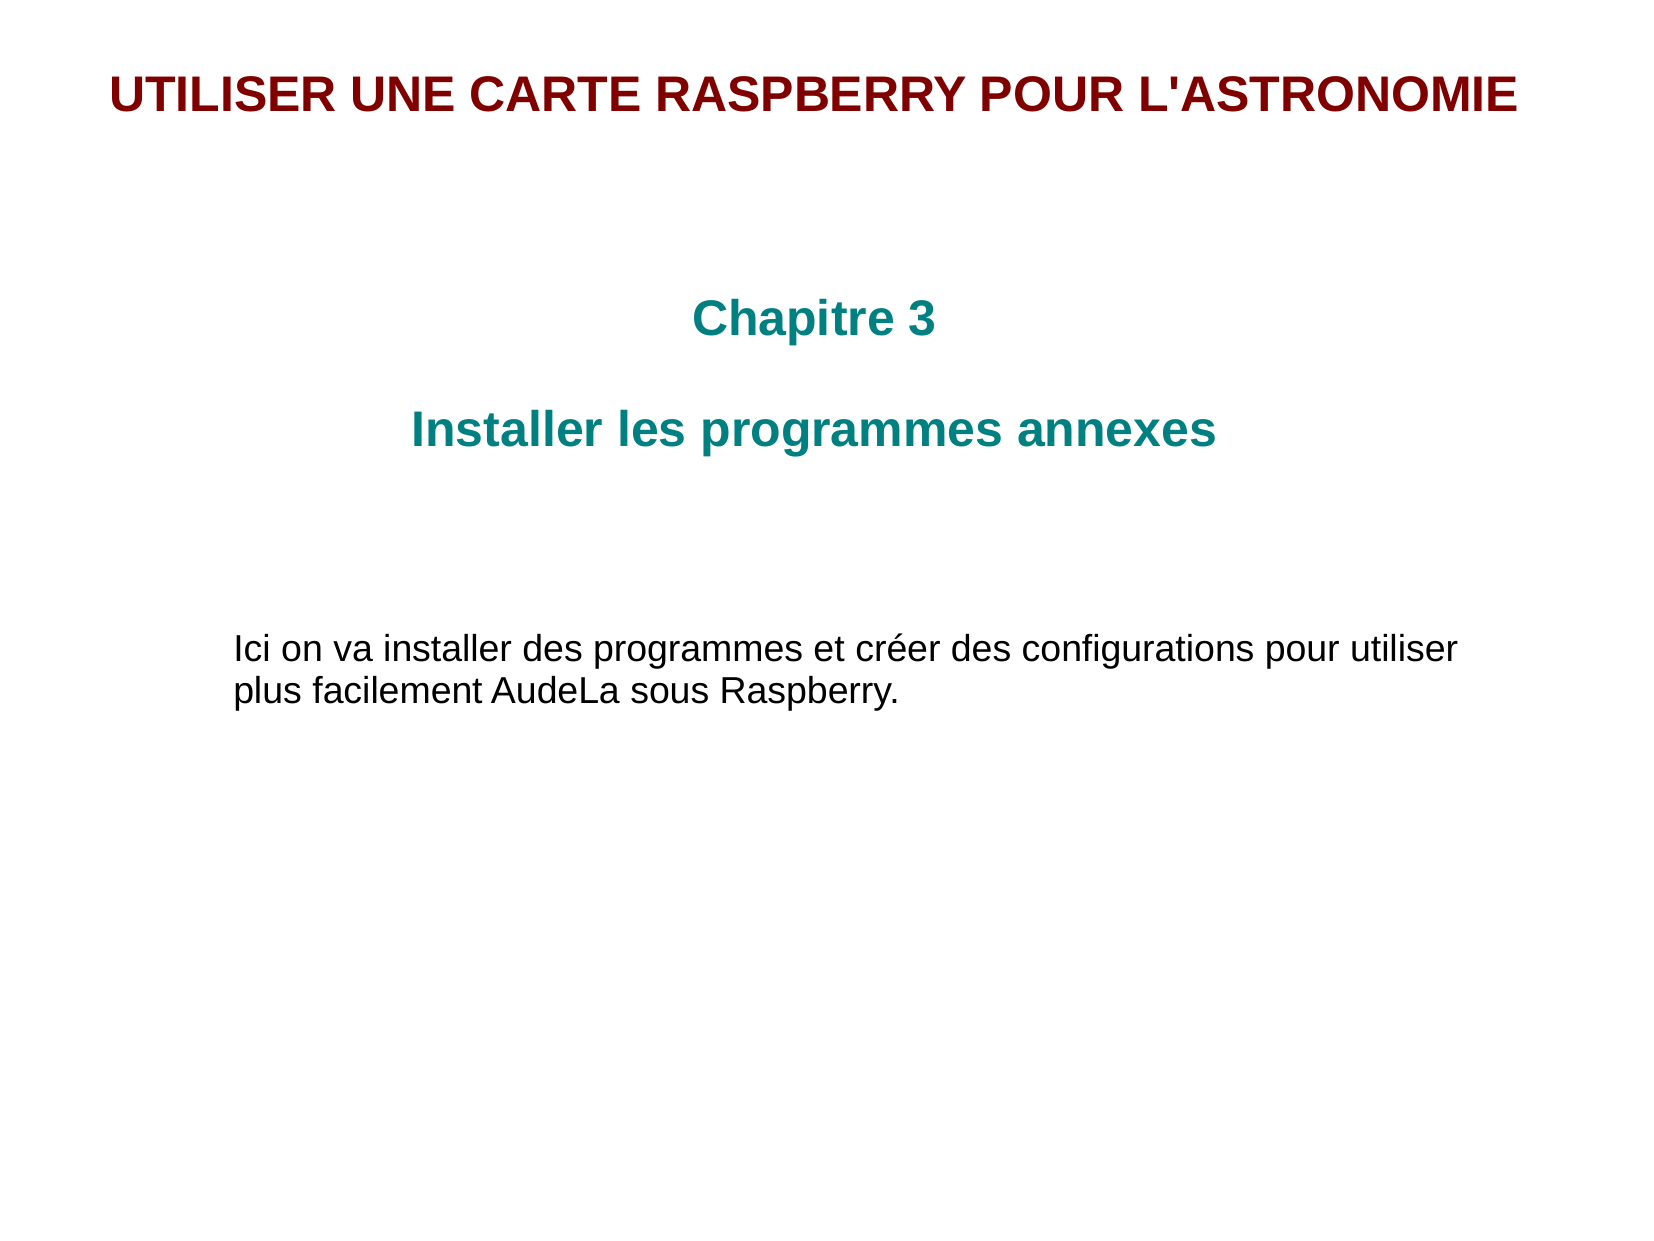

UTILISER UNE CARTE RASPBERRY POUR L'ASTRONOMIE
Chapitre 3
Installer les programmes annexes
Ici on va installer des programmes et créer des configurations pour utiliser
plus facilement AudeLa sous Raspberry.